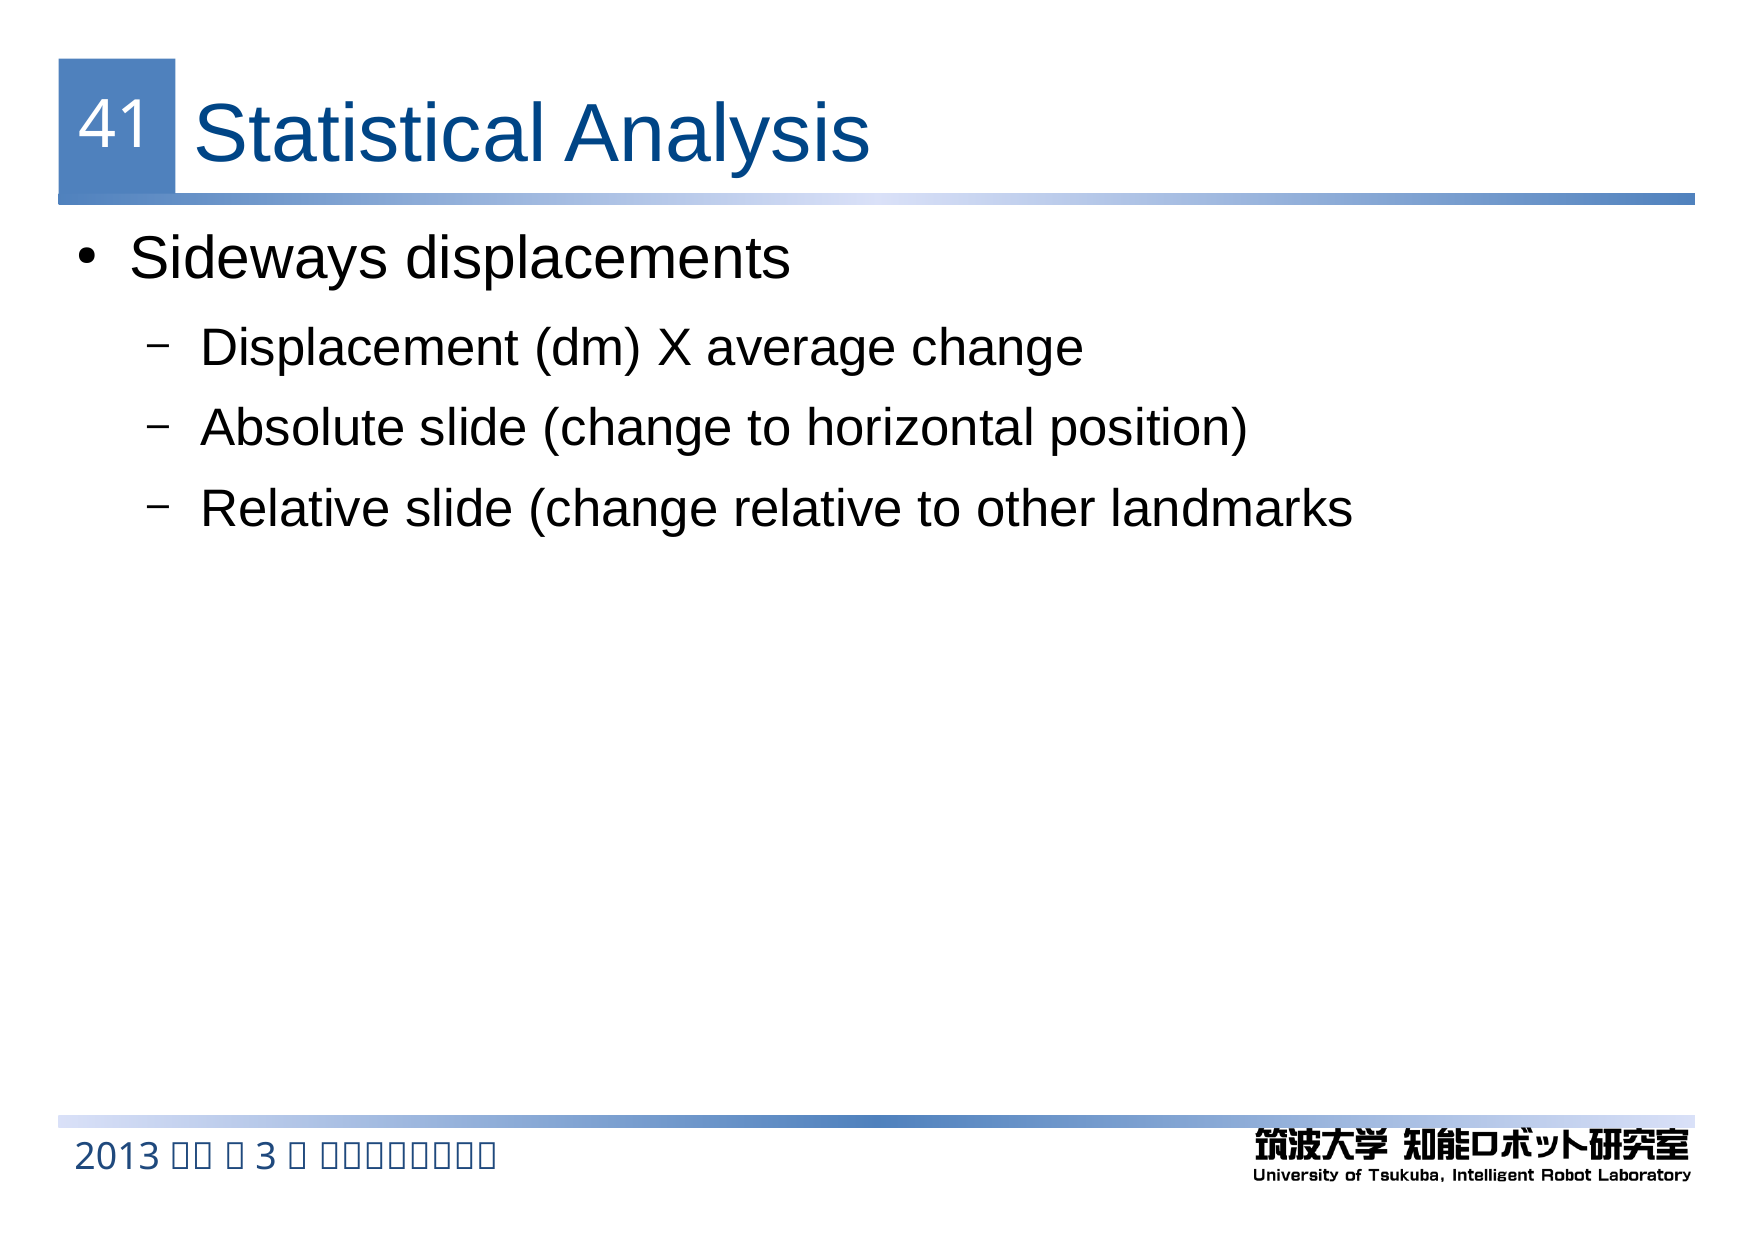

# Statistical Analysis
Sideways displacements
Displacement (dm) X average change
Absolute slide (change to horizontal position)
Relative slide (change relative to other landmarks